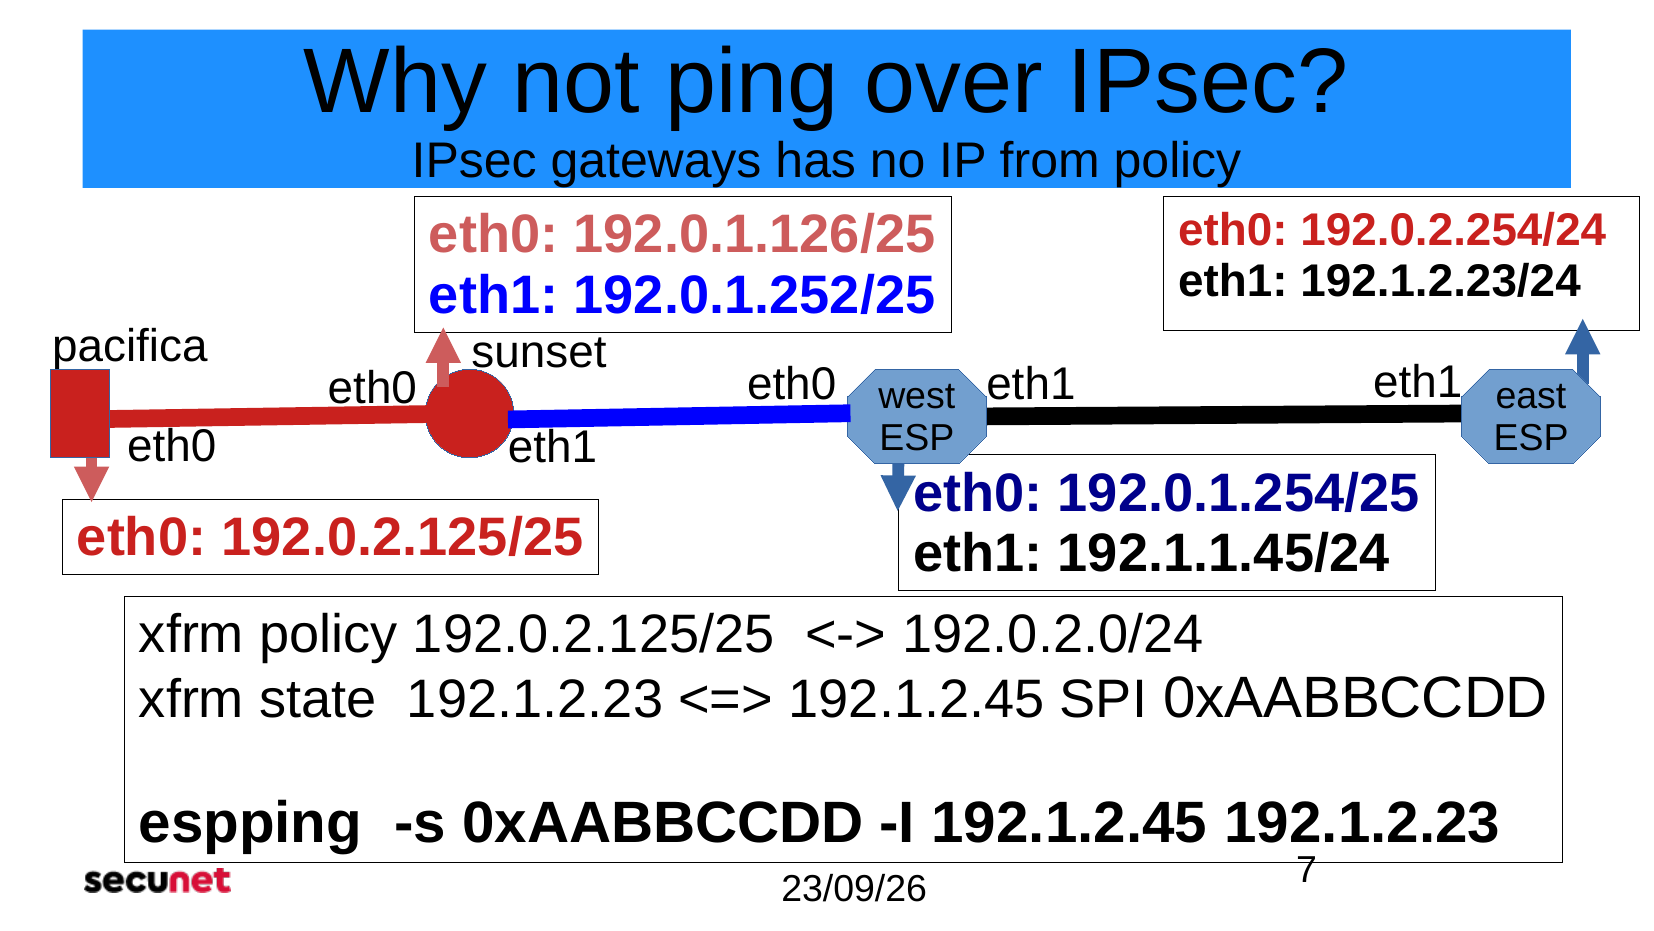

# Why not ping over IPsec? IPsec gateways has no IP from policy
eth0: 192.0.1.126/25
eth1: 192.0.1.252/25
eth0: 192.0.2.254/24
eth1: 192.1.2.23/24
pacifica
sunset
eth1
eth0
eth1
eth0
west
ESP
east
ESP
eth0
eth1
eth0: 192.0.1.254/25
eth1: 192.1.1.45/24
eth0: 192.0.2.125/25
xfrm policy 192.0.2.125/25 <-> 192.0.2.0/24
xfrm state 192.1.2.23 <=> 192.1.2.45 SPI 0xAABBCCDD
espping -s 0xAABBCCDD -I 192.1.2.45 192.1.2.23